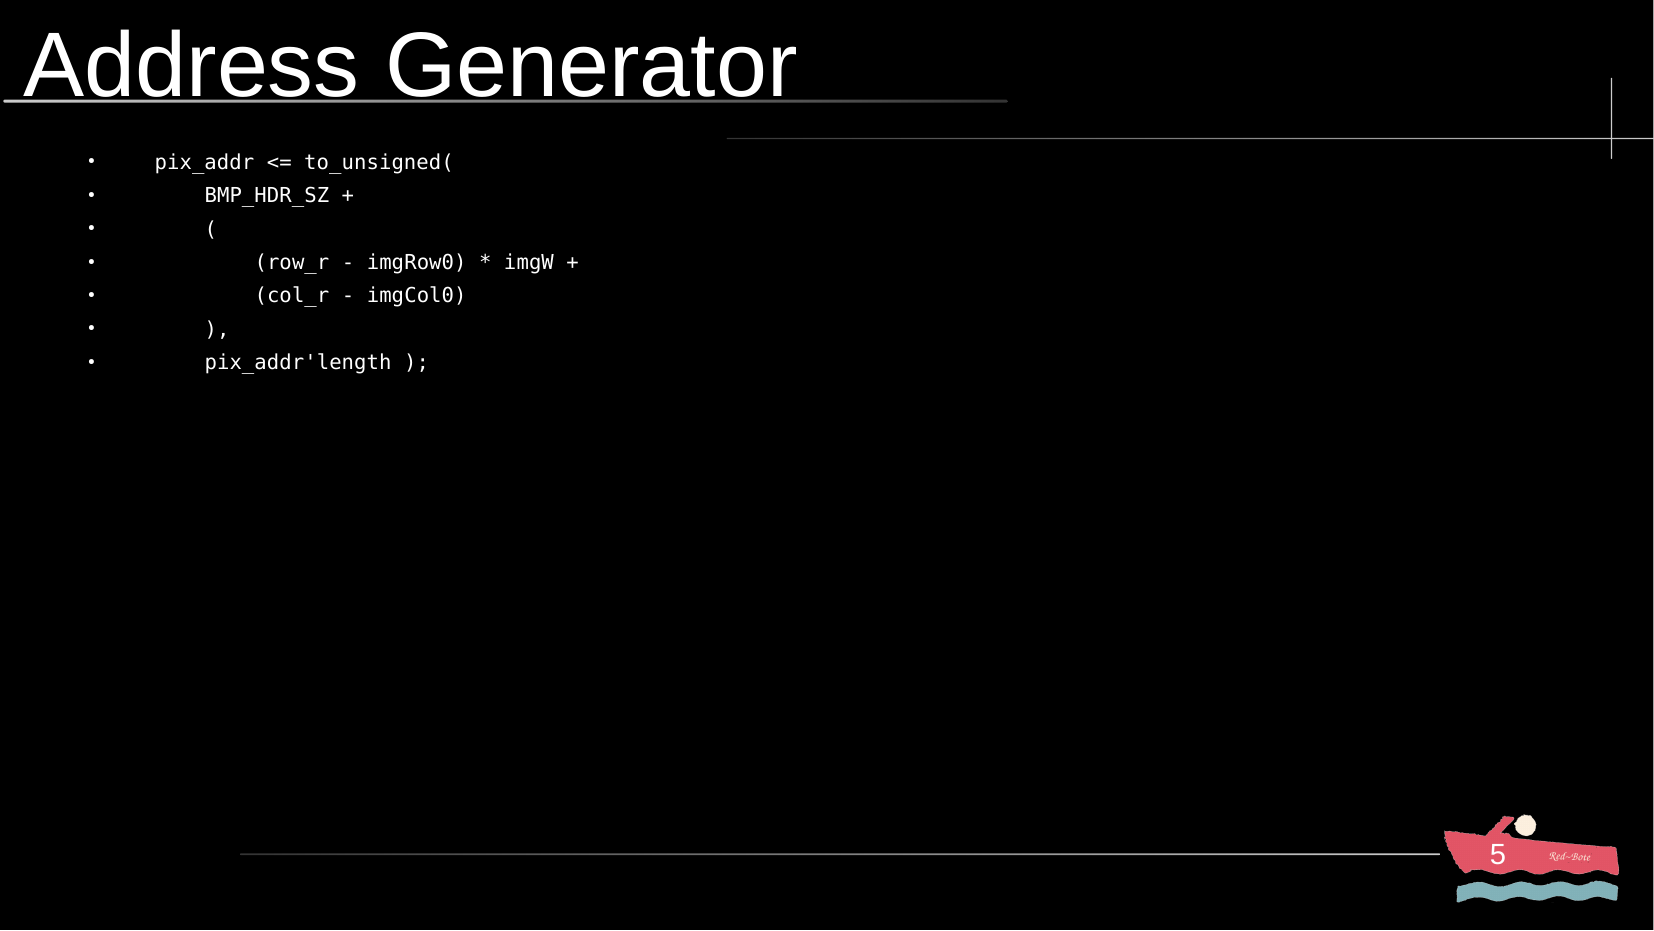

# Address Generator
 pix_addr <= to_unsigned(
 BMP_HDR_SZ +
 (
 (row_r - imgRow0) * imgW +
 (col_r - imgCol0)
 ),
 pix_addr'length );
5